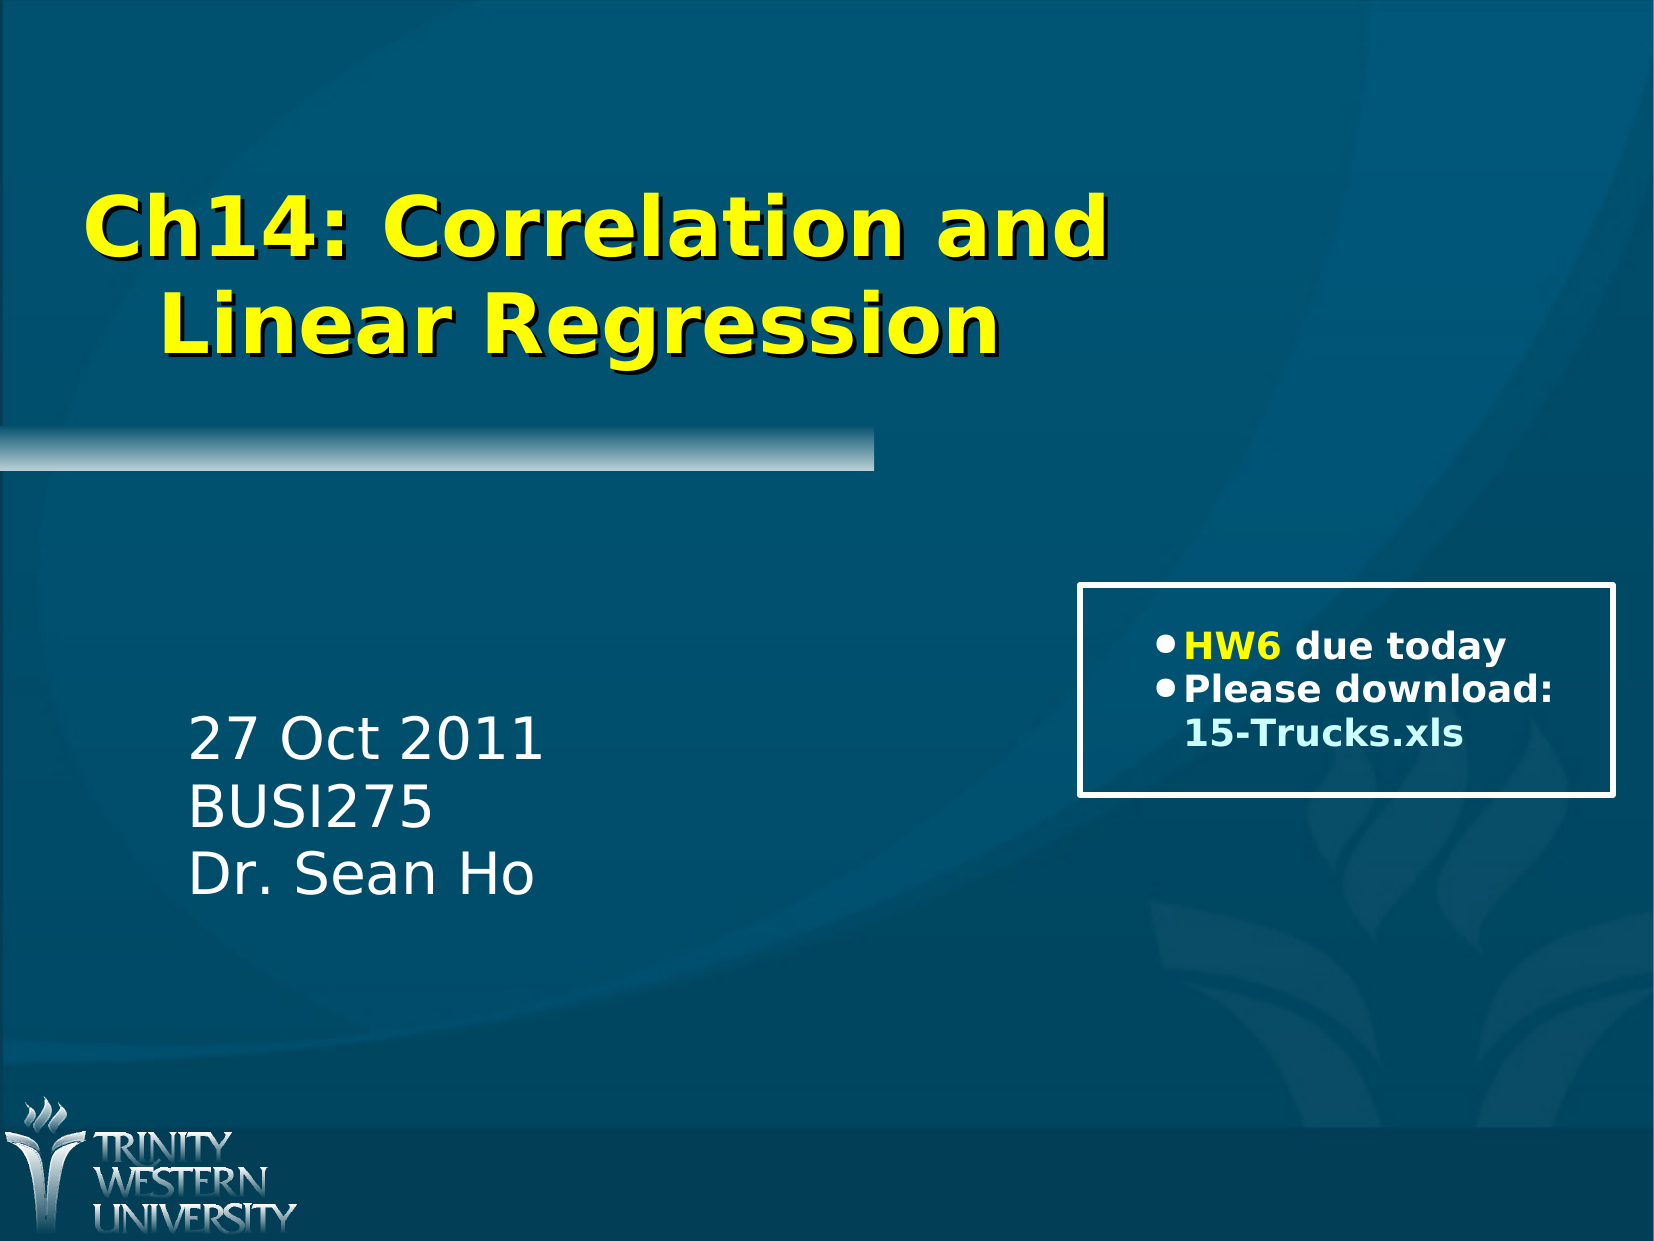

# Ch14: Correlation and Linear Regression
27 Oct 2011
BUSI275
Dr. Sean Ho
HW6 due today
Please download:
15-Trucks.xls